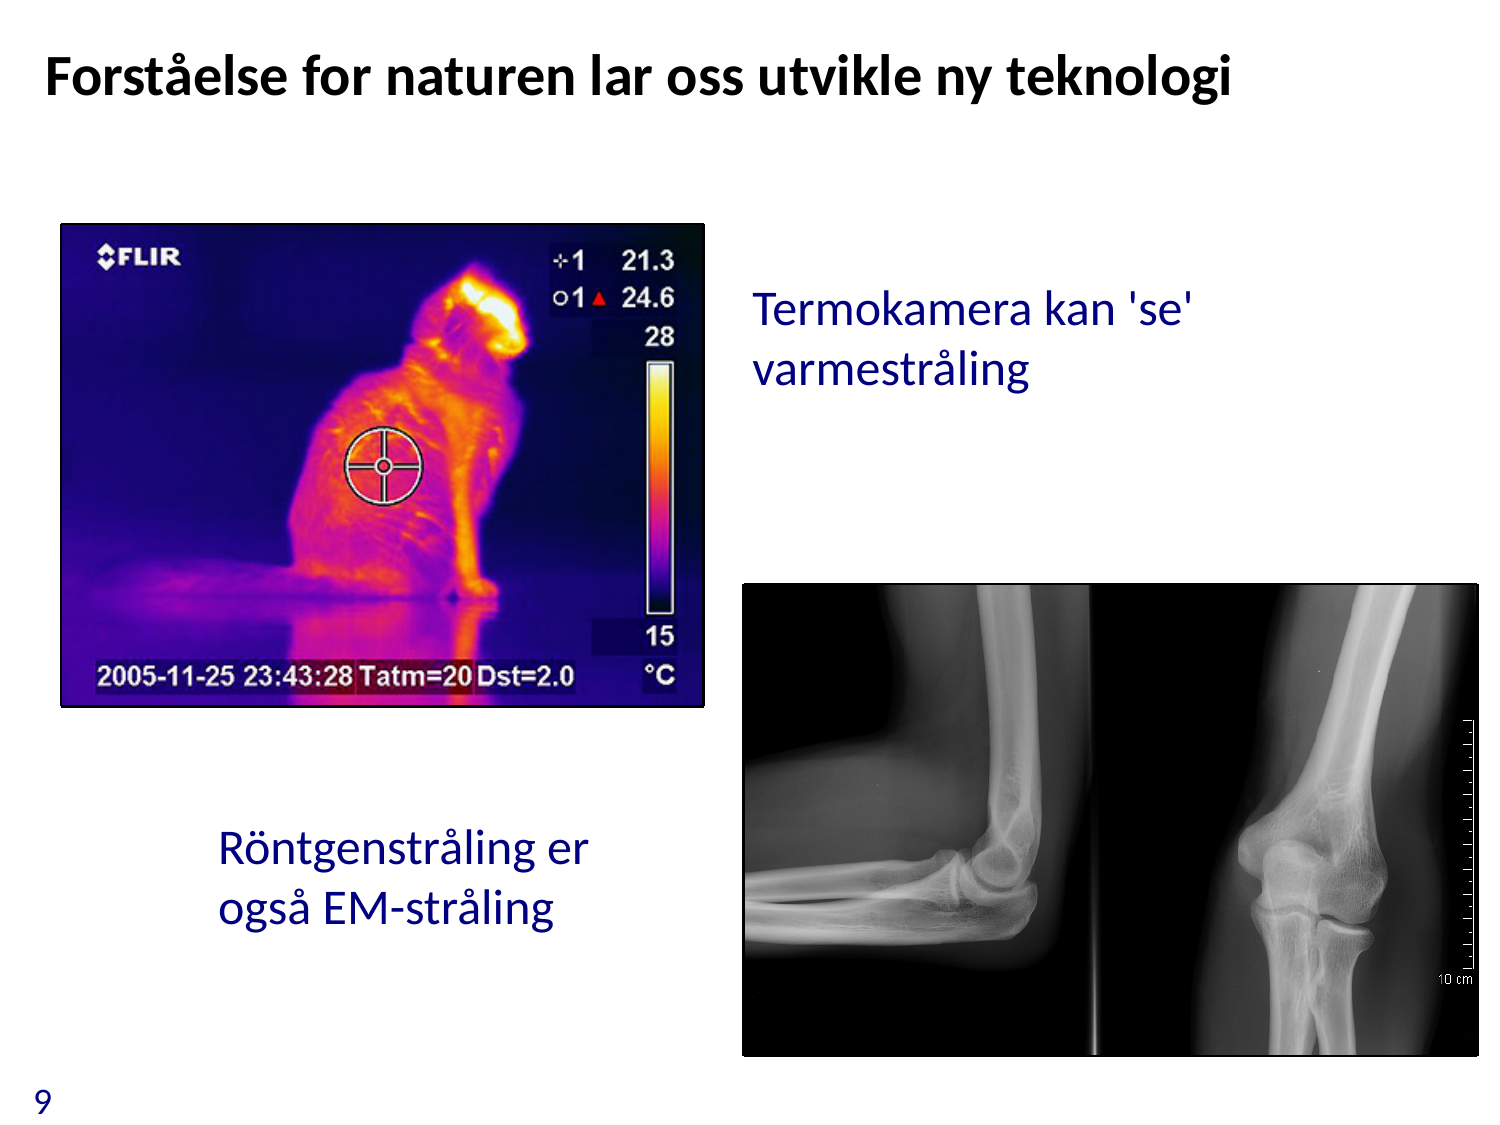

Forståelse for naturen lar oss utvikle ny teknologi
Termokamera kan 'se' varmestråling
Röntgenstråling er
også EM-stråling